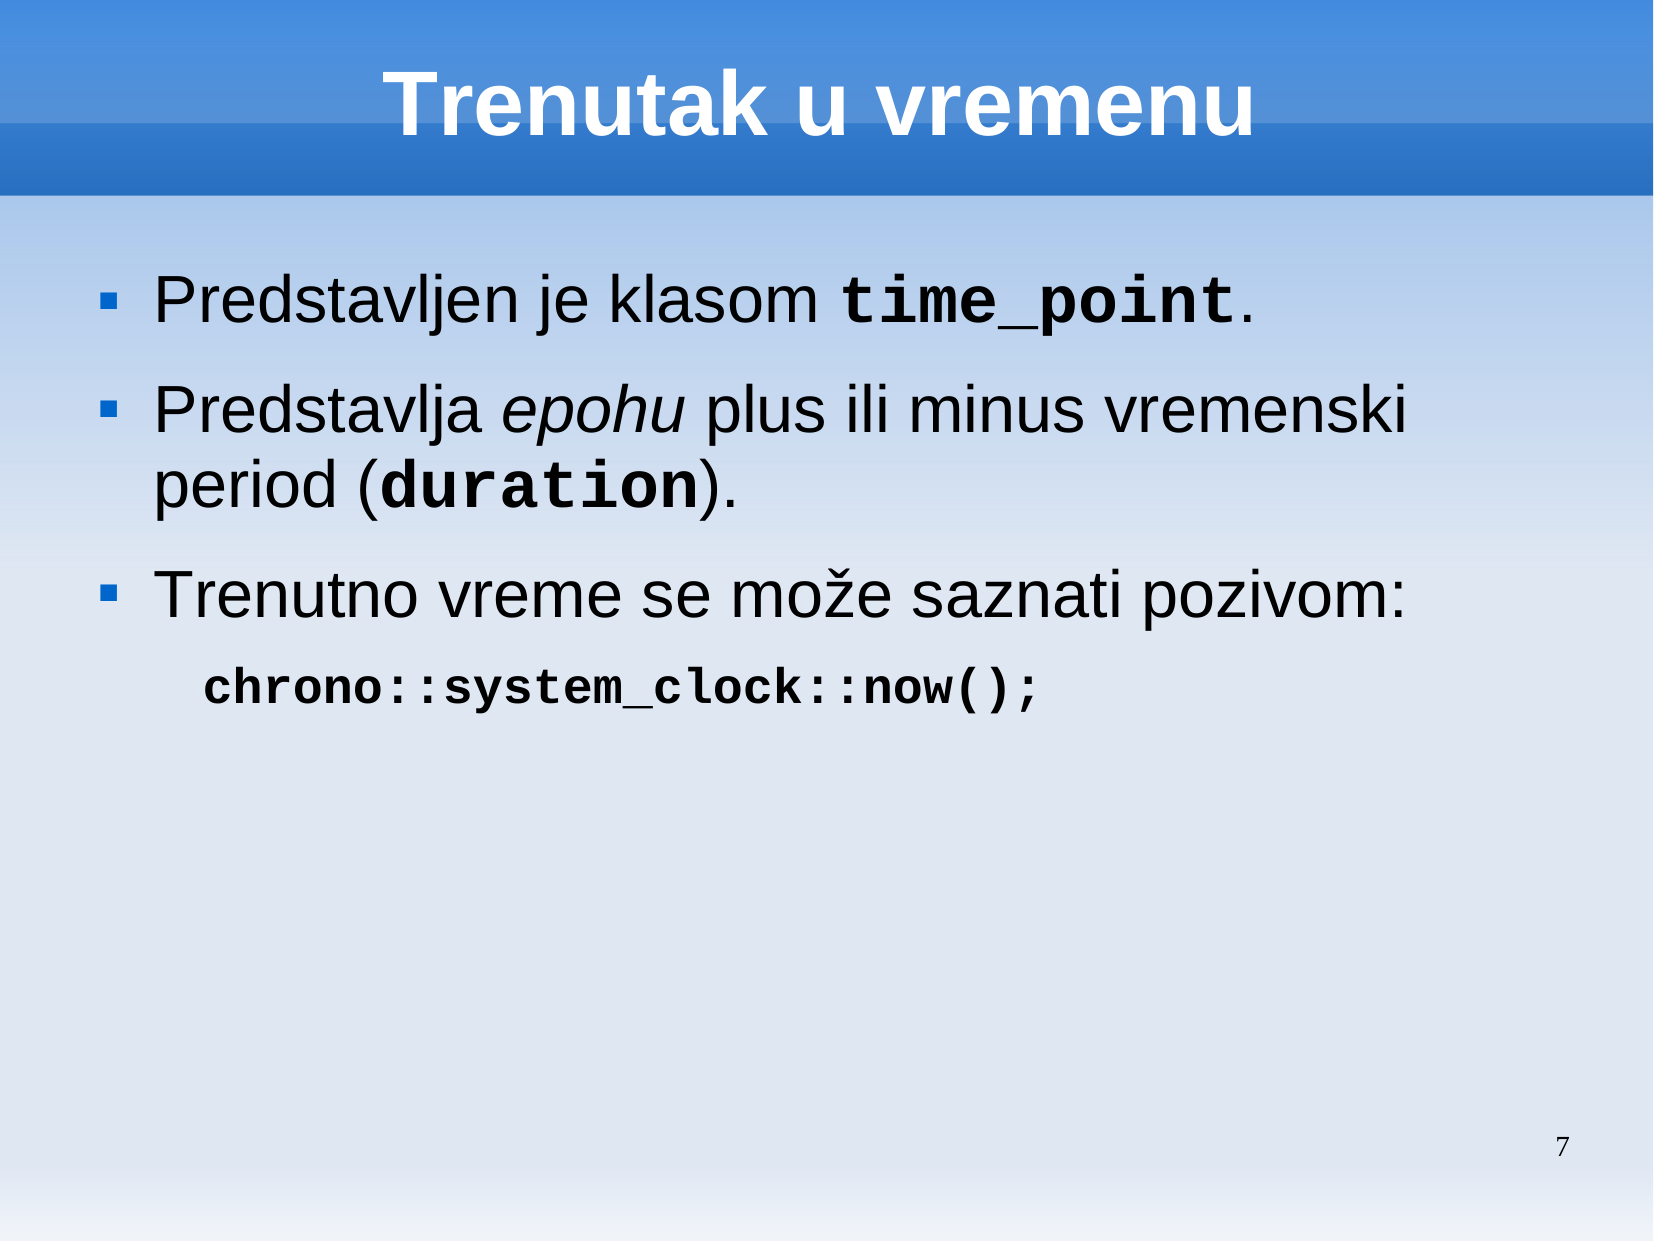

# Trenutak u vremenu
Predstavljen je klasom time_point.
Predstavlja epohu plus ili minus vremenski period (duration).
Trenutno vreme se može saznati pozivom:
 chrono::system_clock::now();
7